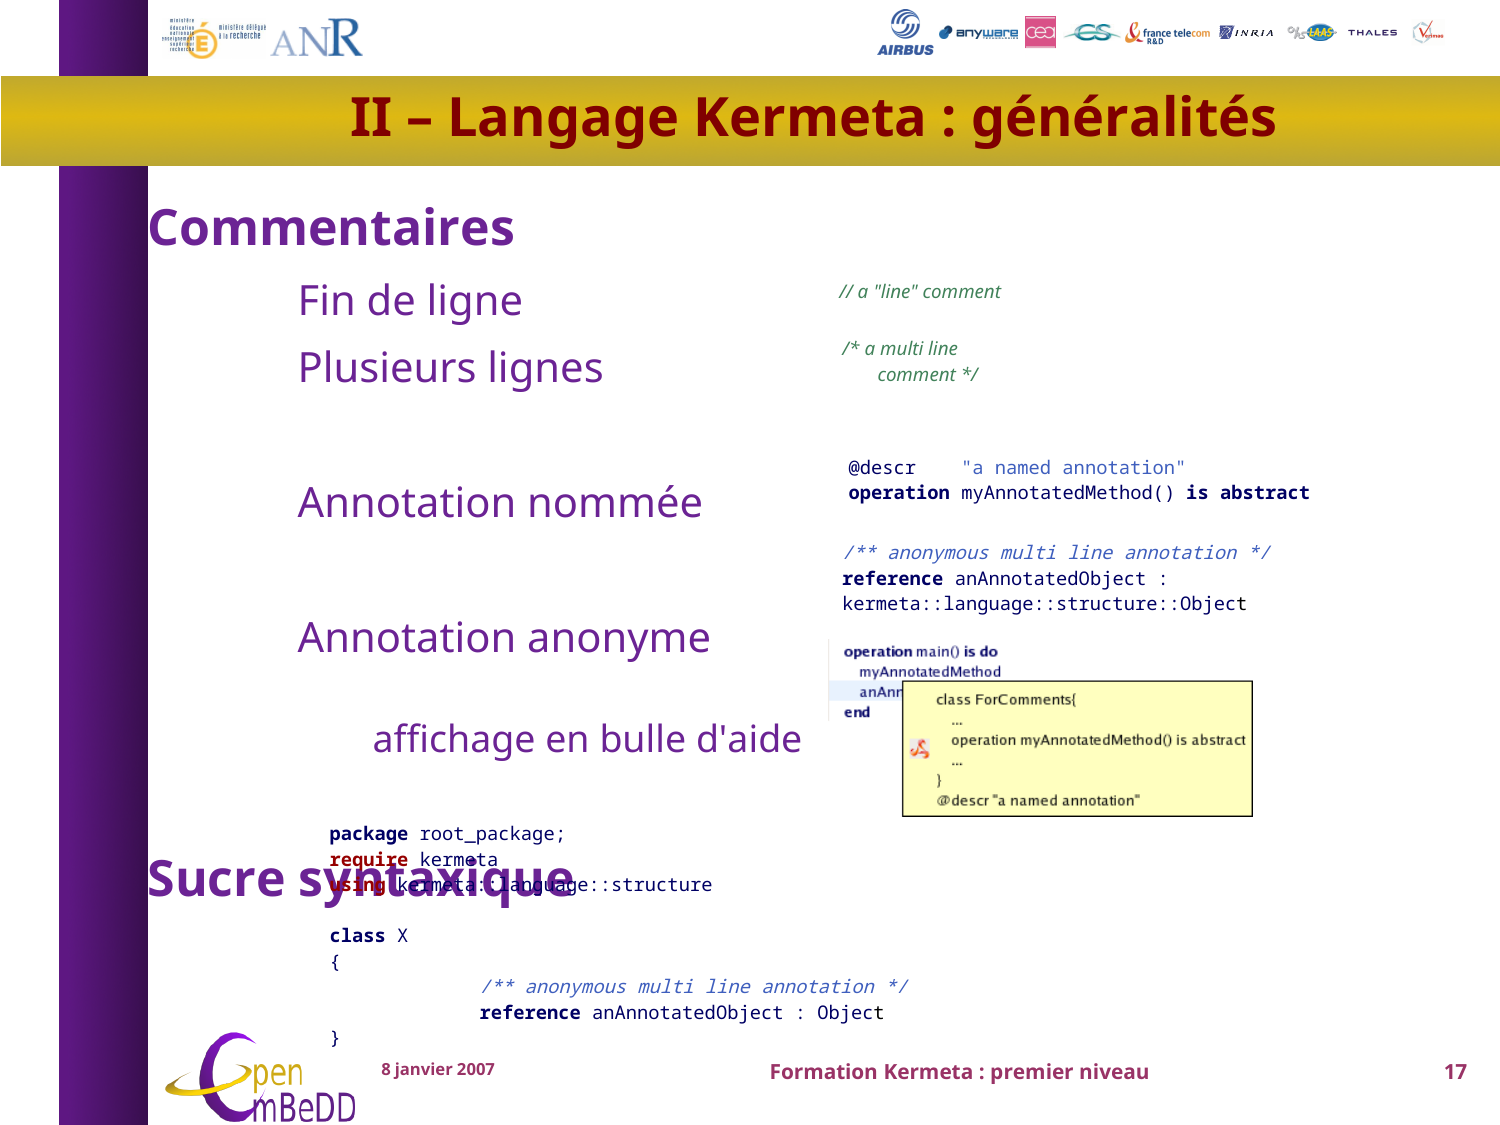

# II – Langage Kermeta : généralités
Commentaires
Fin de ligne
Plusieurs lignes
Annotation nommée
Annotation anonyme
affichage en bulle d'aide
Sucre syntaxique
// a "line" comment
/* a multi line
 comment */
@descr "a named annotation"
operation myAnnotatedMethod() is abstract
/** anonymous multi line annotation */
reference anAnnotatedObject : kermeta::language::structure::Object
package root_package;
require kermeta
using kermeta::language::structure
class X
{
	/** anonymous multi line annotation */
	reference anAnnotatedObject : Object
}
Pied de page
Pied de page fixe
17